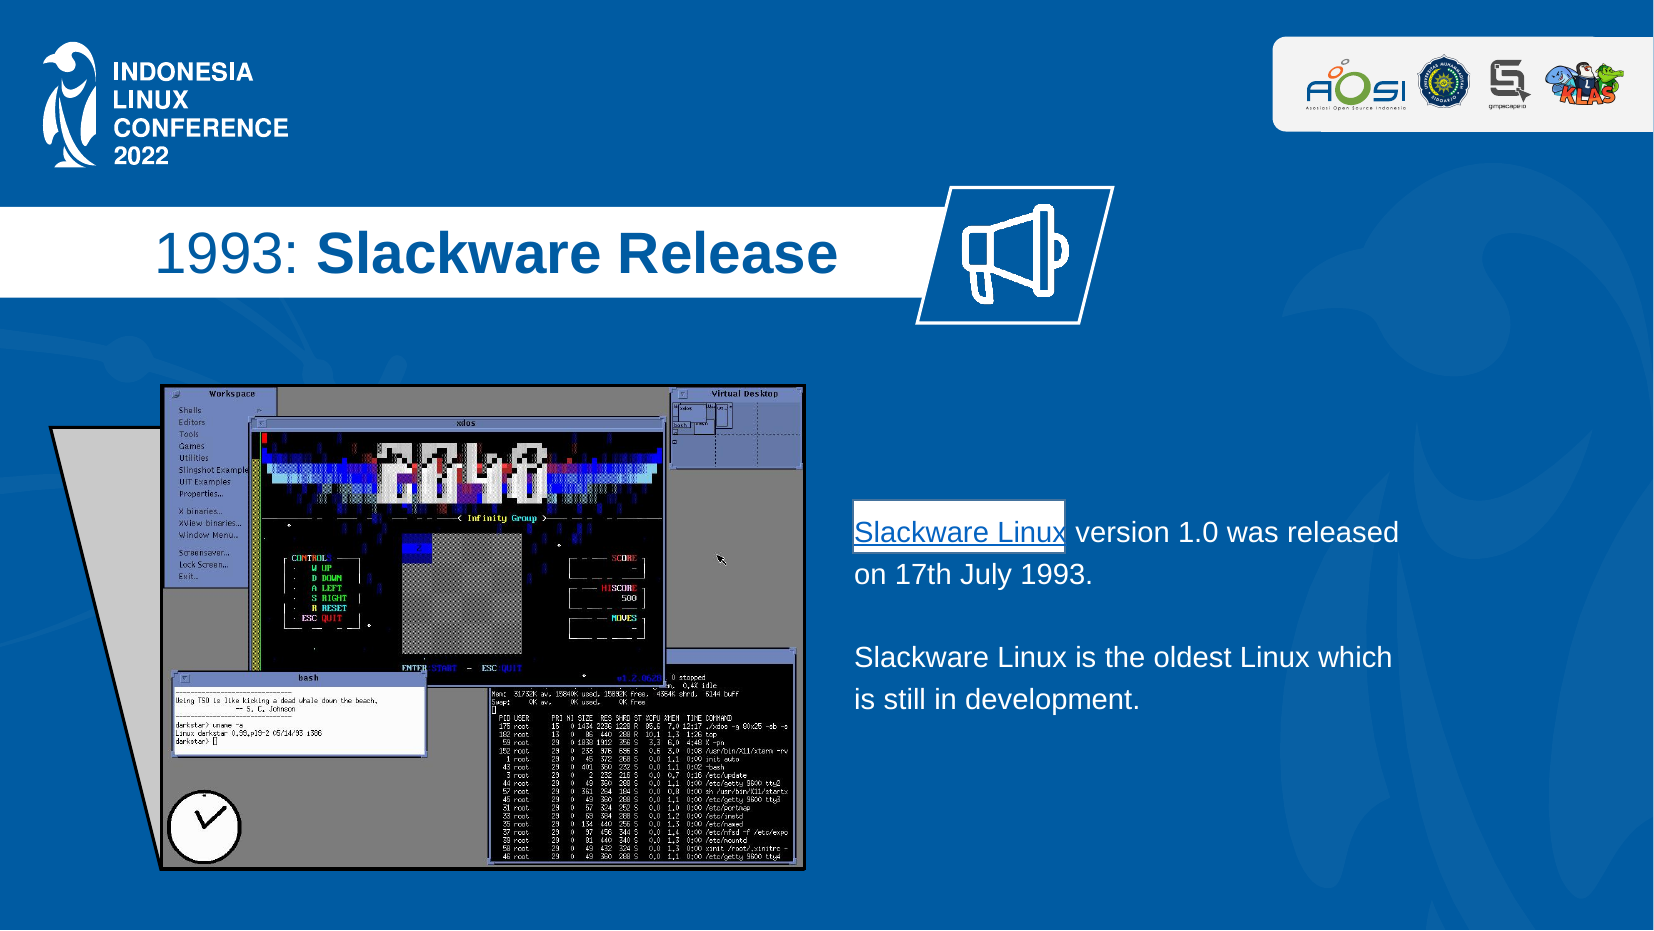

1993: Slackware Release
Slackware Linux version 1.0 was released on 17th July 1993.
Slackware Linux is the oldest Linux which is still in development.